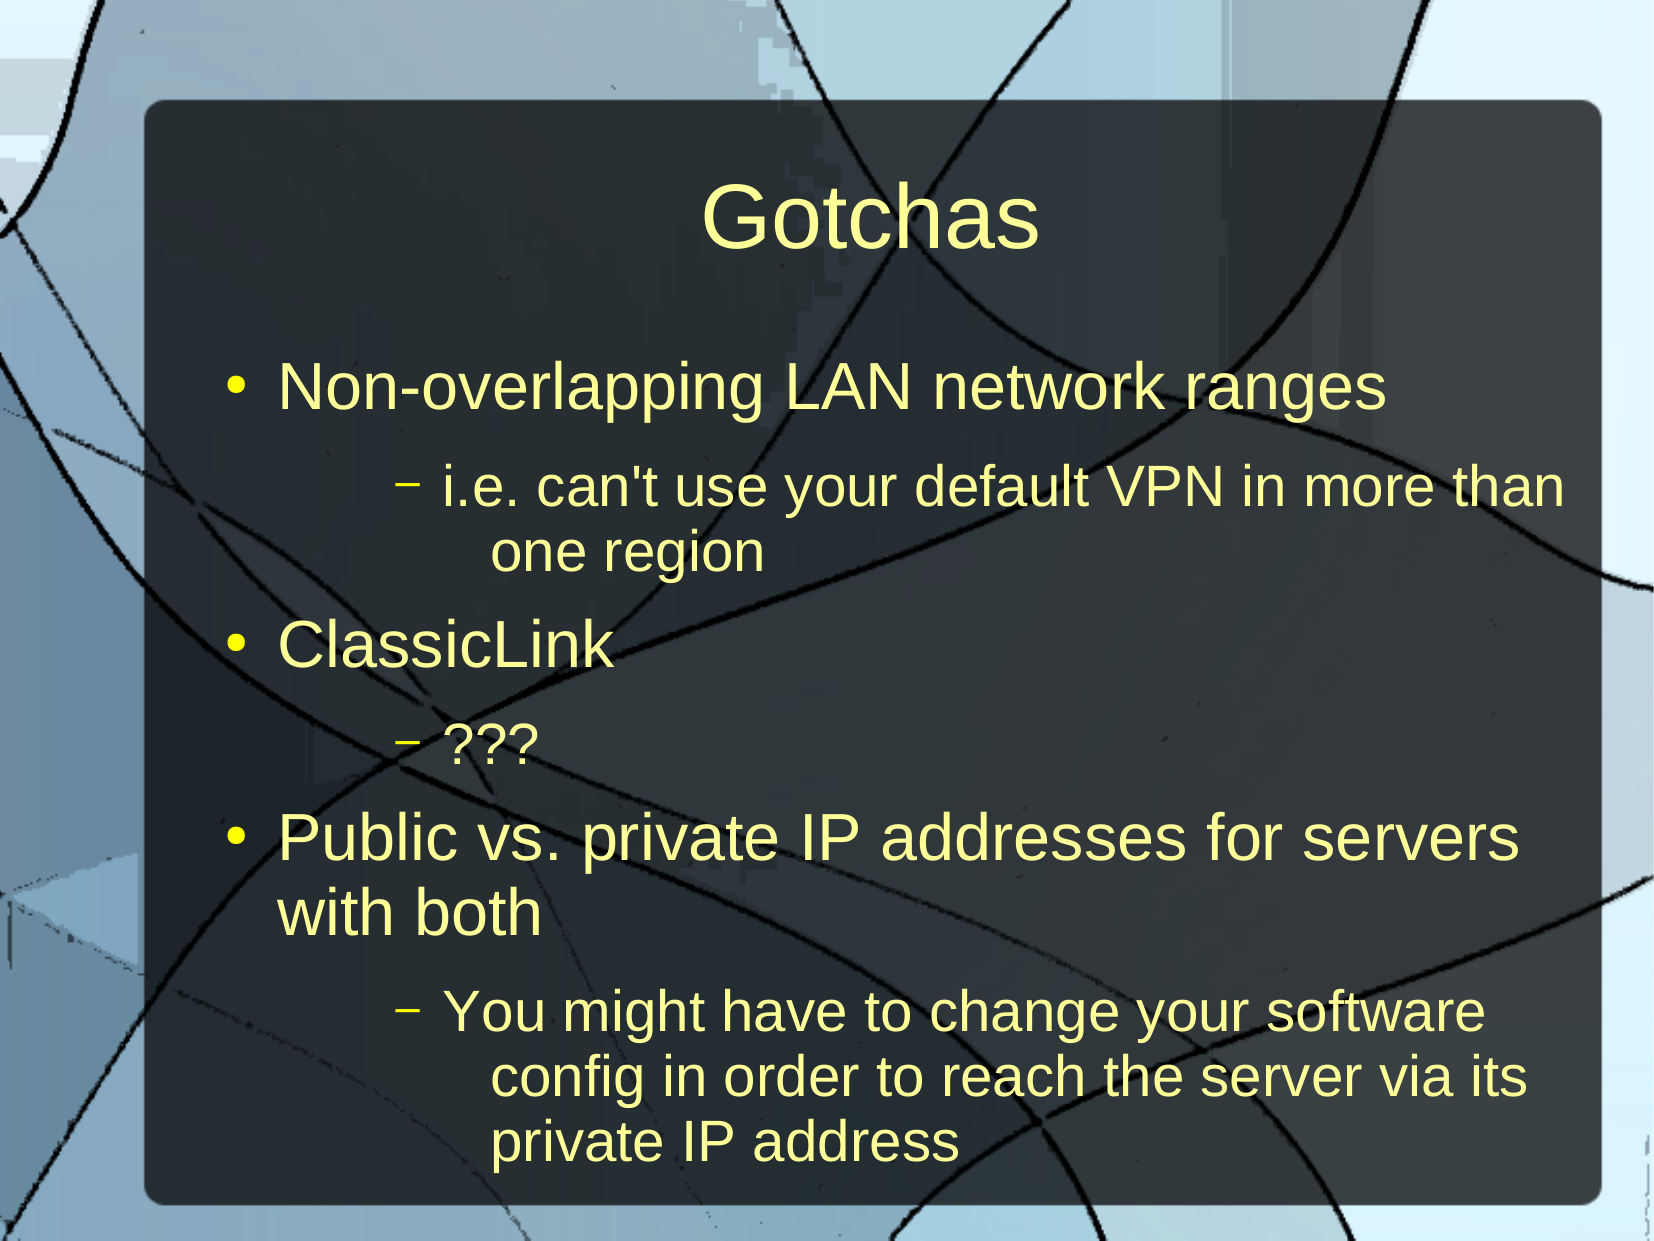

# Gotchas
Non-overlapping LAN network ranges
i.e. can't use your default VPN in more than one region
ClassicLink
???
Public vs. private IP addresses for servers with both
You might have to change your software config in order to reach the server via its private IP address